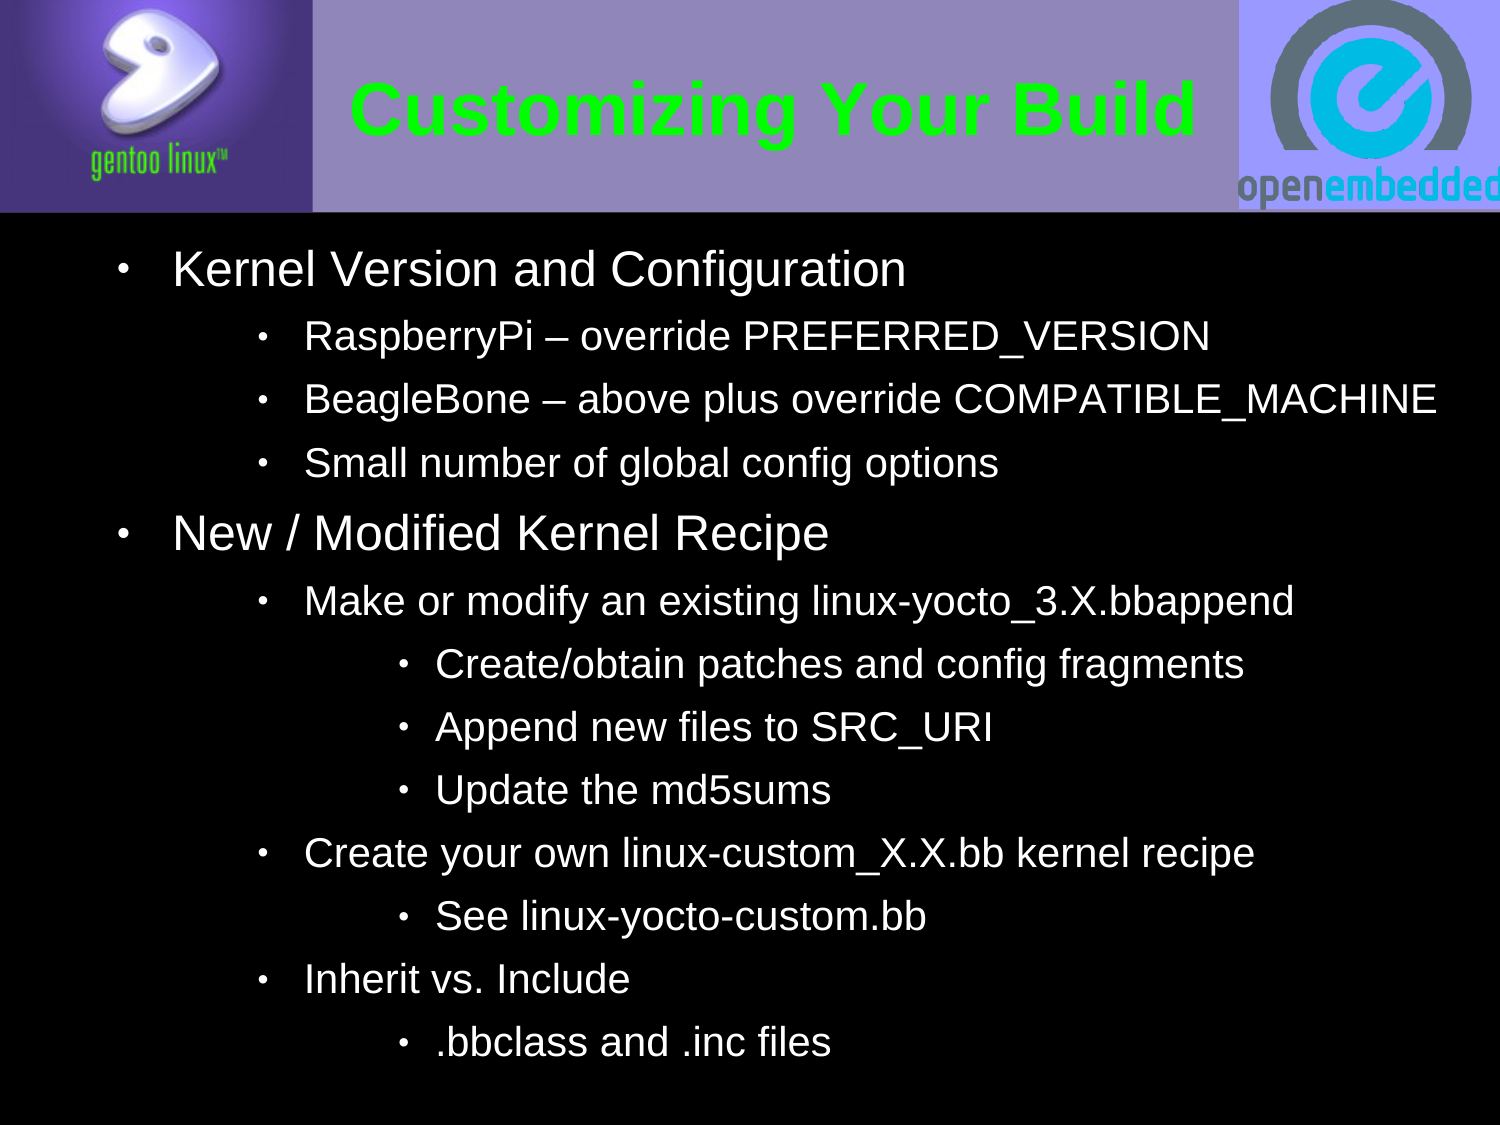

# Customizing Your Build
Kernel Version and Configuration
RaspberryPi – override PREFERRED_VERSION
BeagleBone – above plus override COMPATIBLE_MACHINE
Small number of global config options
New / Modified Kernel Recipe
Make or modify an existing linux-yocto_3.X.bbappend
Create/obtain patches and config fragments
Append new files to SRC_URI
Update the md5sums
Create your own linux-custom_X.X.bb kernel recipe
See linux-yocto-custom.bb
Inherit vs. Include
.bbclass and .inc files